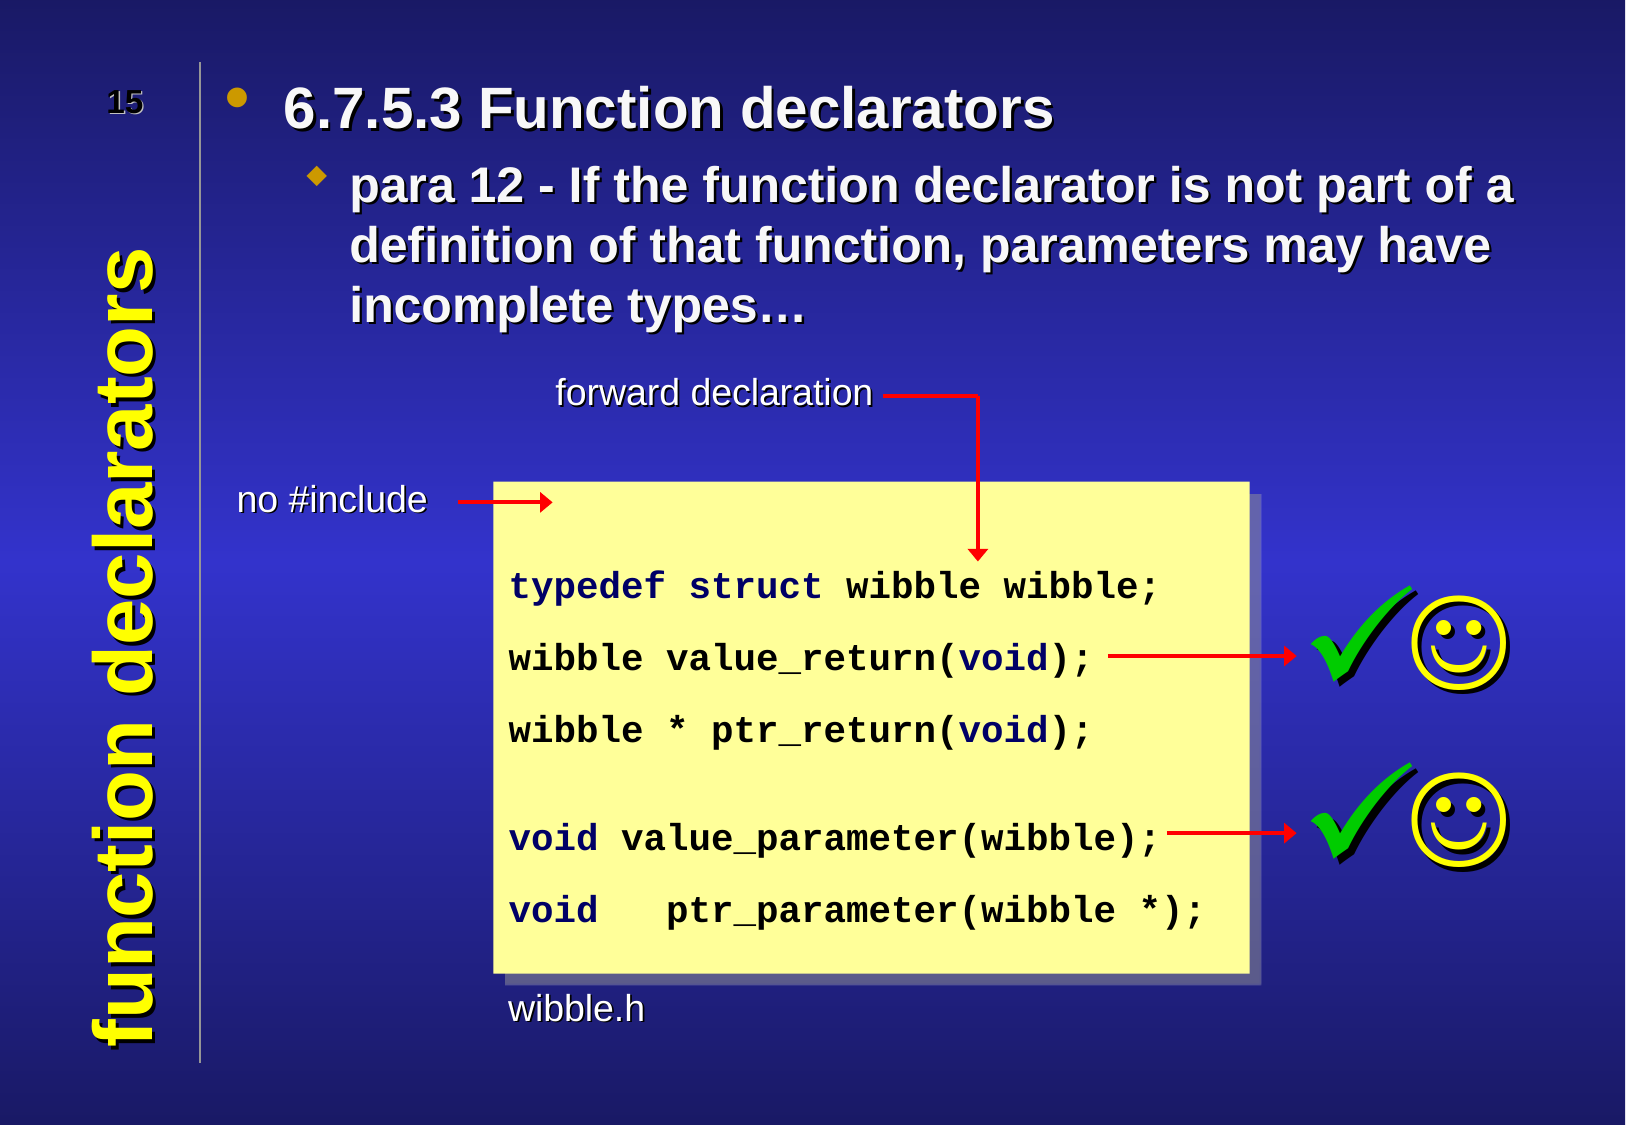

15
6.7.5.3 Function declarators
para 12 - If the function declarator is not part of a definition of that function, parameters may have incomplete types…
forward declaration
no #include
typedef struct wibble wibble;
wibble value_return(void);
wibble * ptr_return(void);
void value_parameter(wibble);
void ptr_parameter(wibble *);


# function declarators


wibble.h